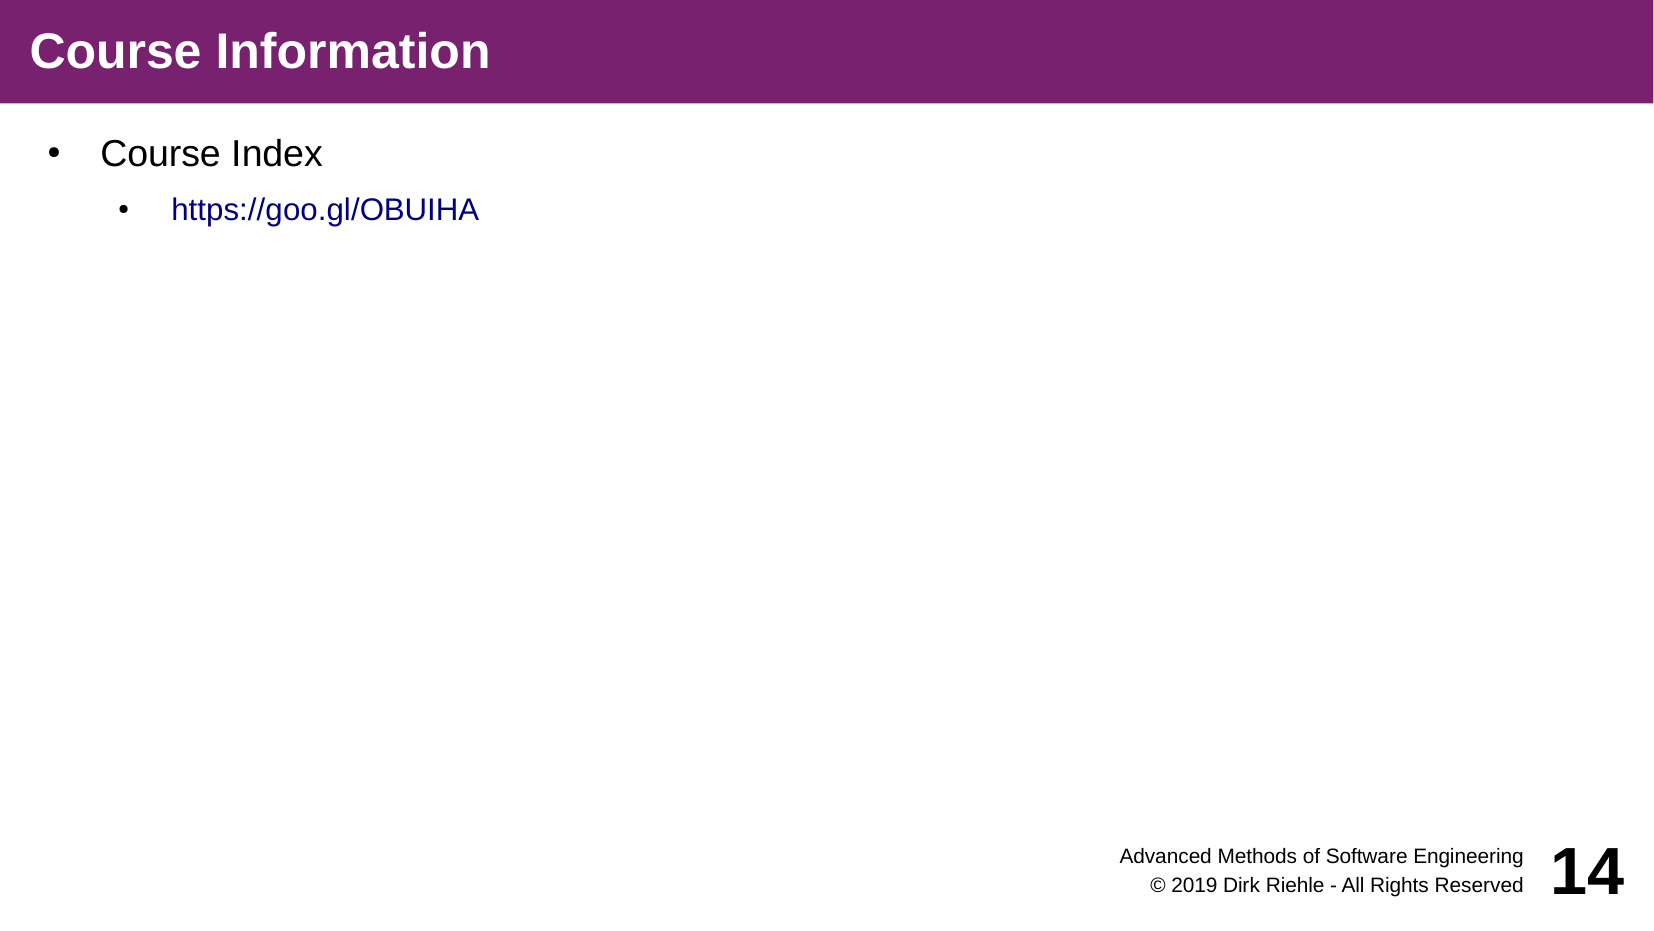

# Course Information
Course Index
https://goo.gl/OBUIHA
Advanced Methods of Software Engineering
14
© 2019 Dirk Riehle - All Rights Reserved